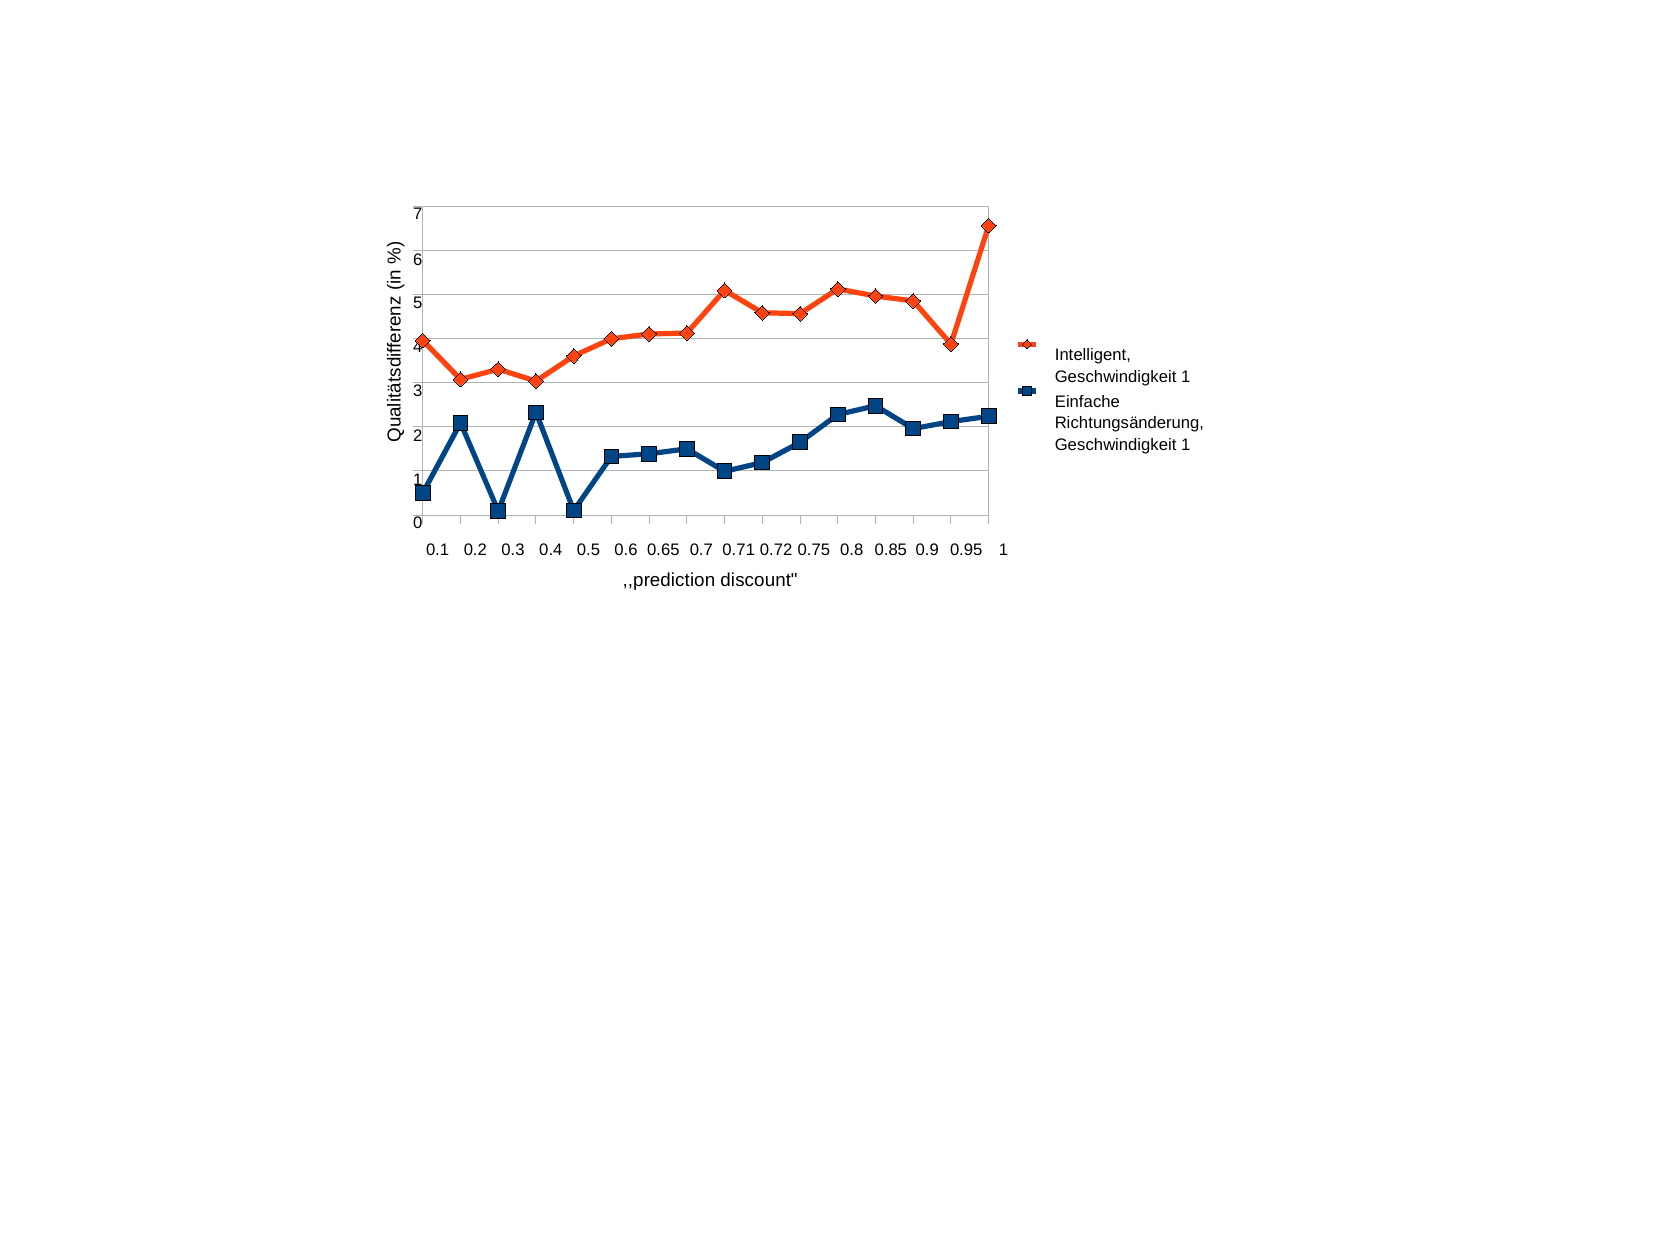

7
6
5
Qualitätsdifferenz (in %)
4
Intelligent,
Geschwindigkeit 1
3
Einfache
Richtungsänderung,
2
Geschwindigkeit 1
1
0
0.1
0.2
0.3
0.4
0.5
0.6
0.65
0.7
0.71
0.72
0.75
0.8
0.85
0.9
0.95
1
,,prediction discount"